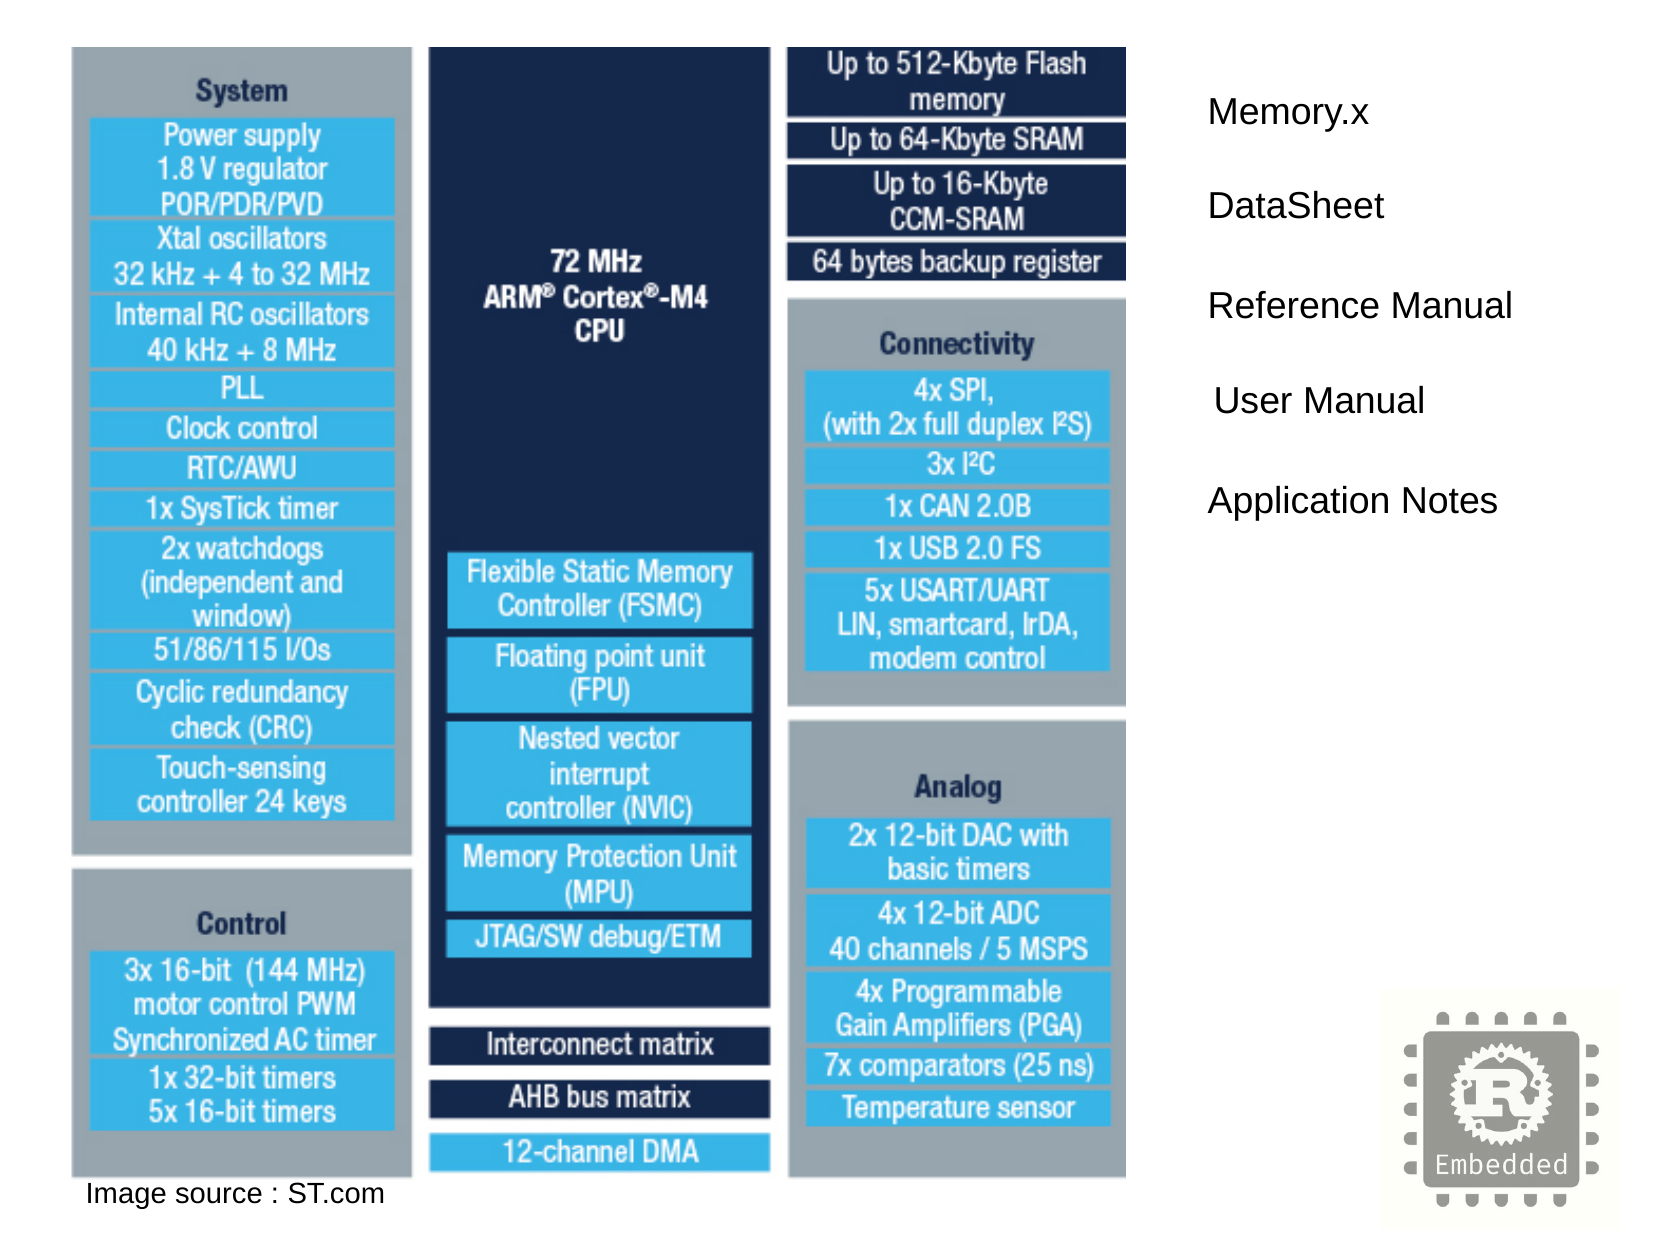

Memory.x
DataSheet
Reference Manual
User Manual
Application Notes
Image source : ST.com